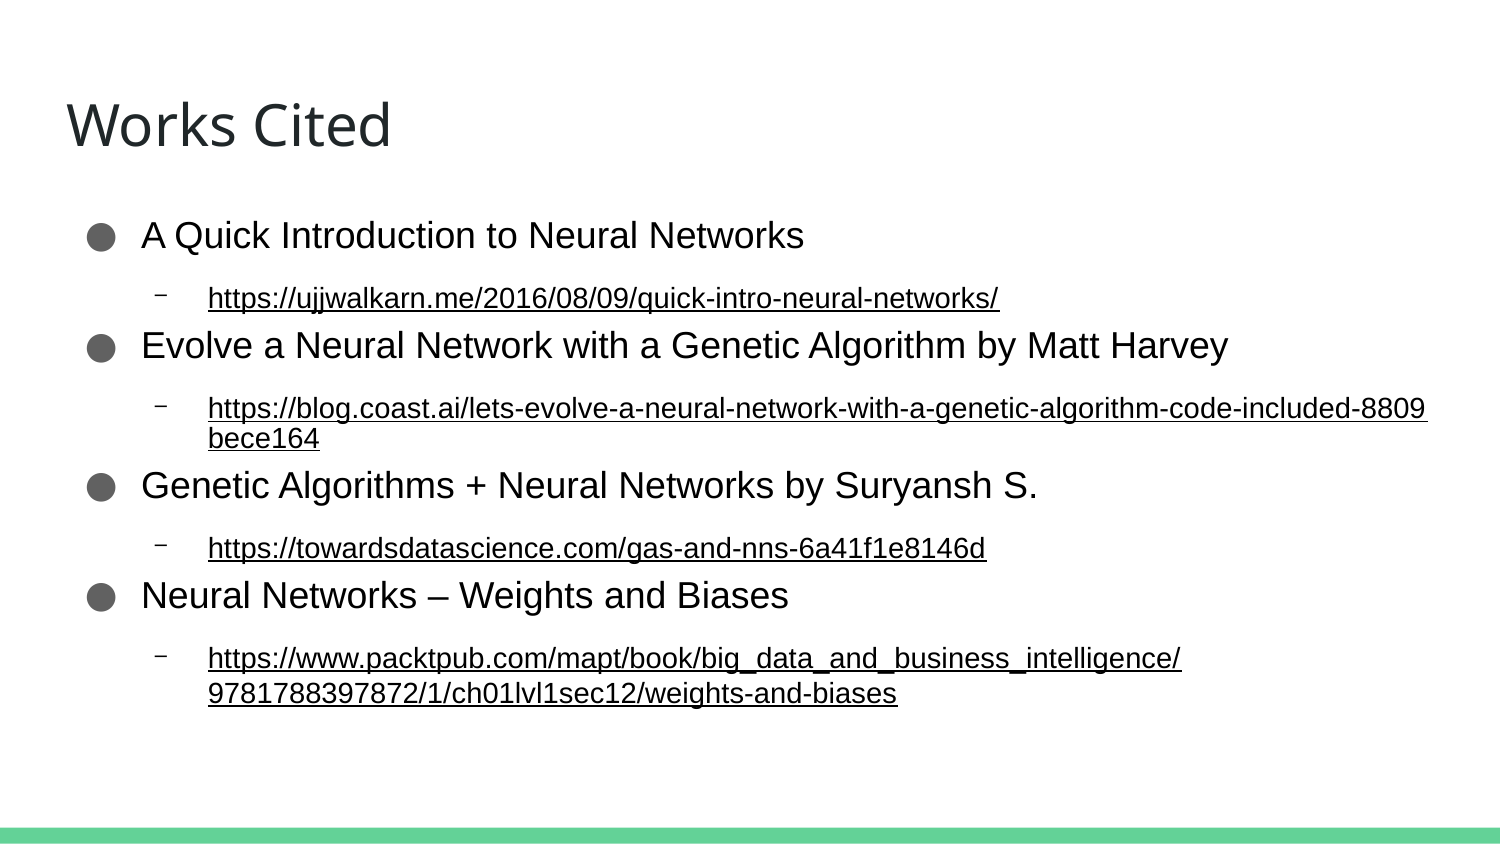

# Works Cited
A Quick Introduction to Neural Networks
https://ujjwalkarn.me/2016/08/09/quick-intro-neural-networks/
Evolve a Neural Network with a Genetic Algorithm by Matt Harvey
https://blog.coast.ai/lets-evolve-a-neural-network-with-a-genetic-algorithm-code-included-8809bece164
Genetic Algorithms + Neural Networks by Suryansh S.
https://towardsdatascience.com/gas-and-nns-6a41f1e8146d
Neural Networks – Weights and Biases
https://www.packtpub.com/mapt/book/big_data_and_business_intelligence/9781788397872/1/ch01lvl1sec12/weights-and-biases